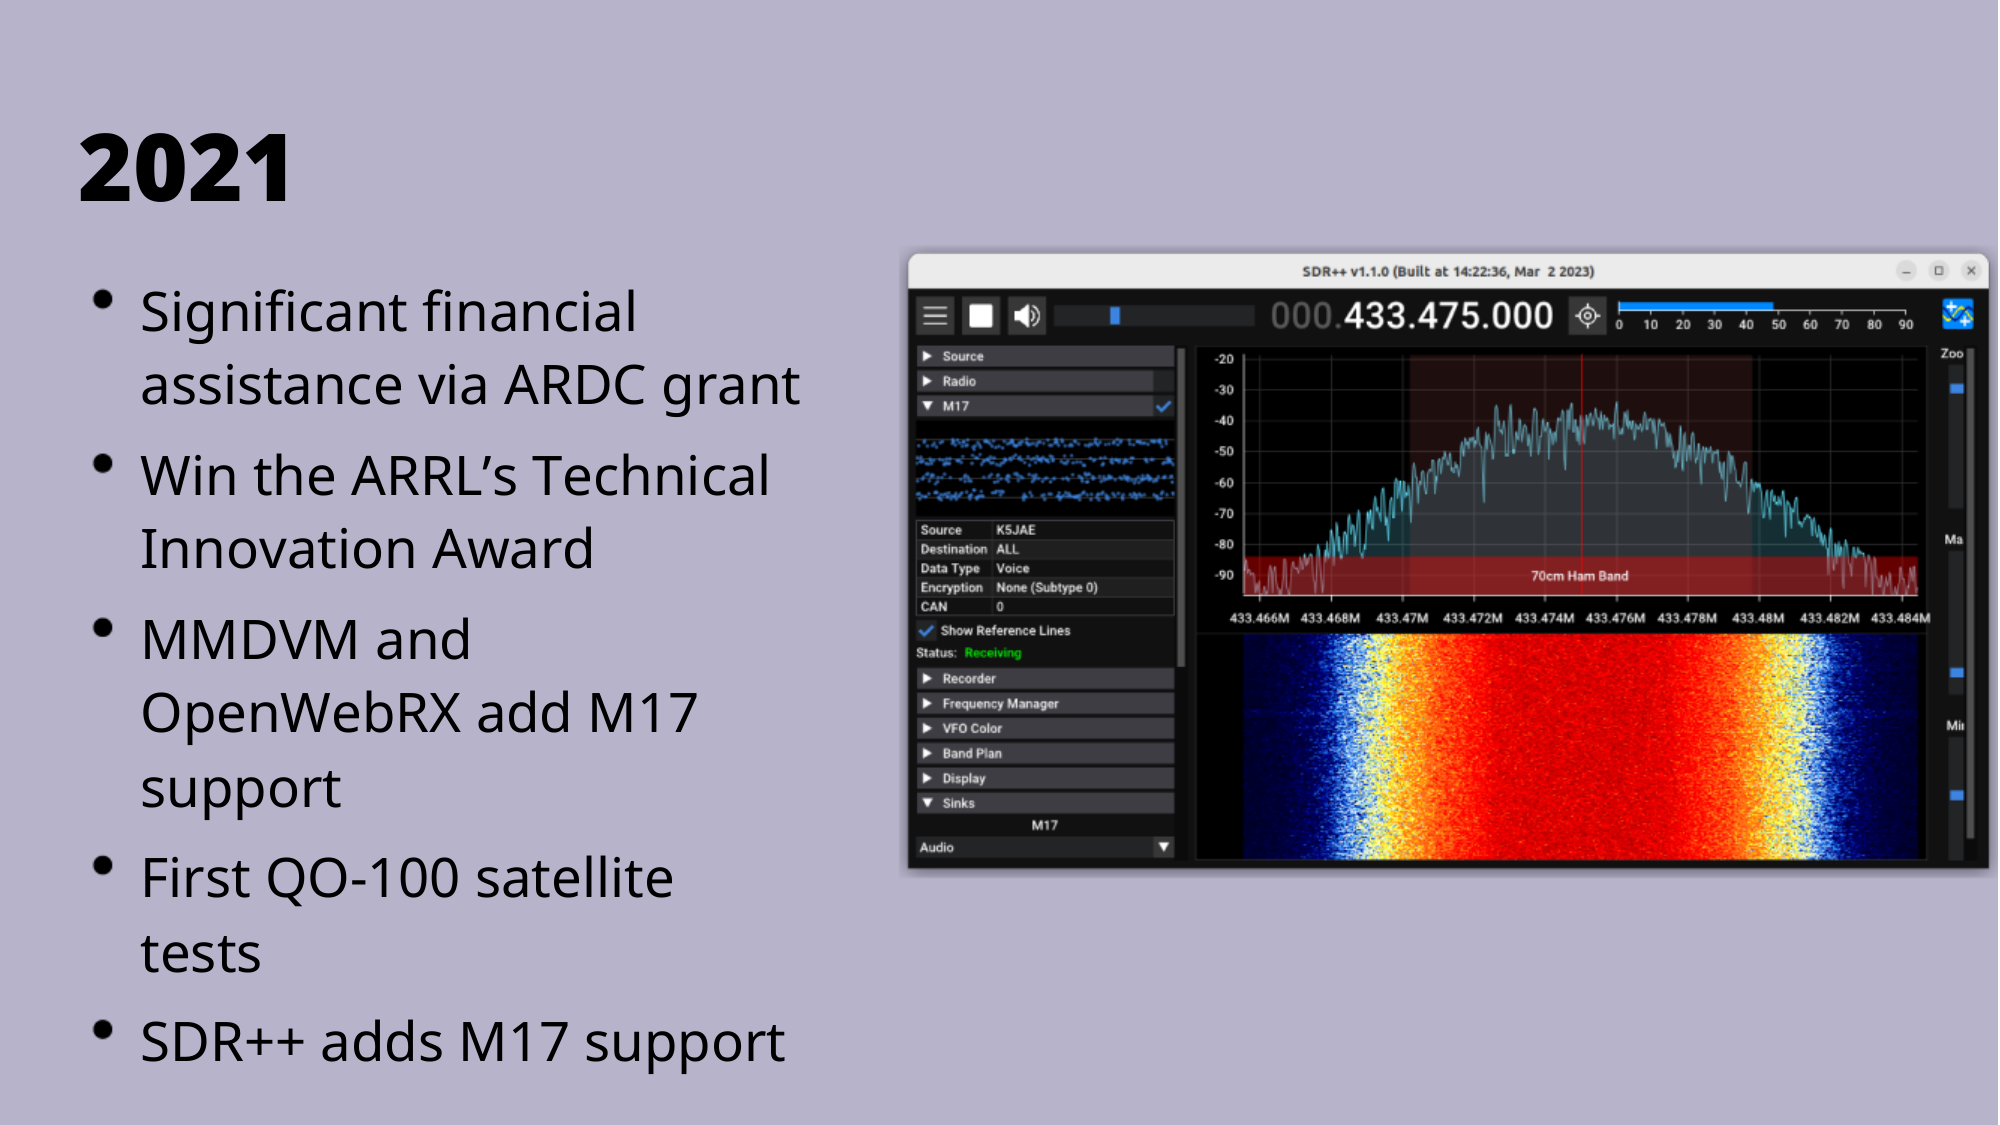

2021
Significant financial
assistance via ARDC grant
Win the ARRL’s Technical
Innovation Award
MMDVM and
OpenWebRX add M17
support
First QO-100 satellite
tests
SDR++ adds M17 support